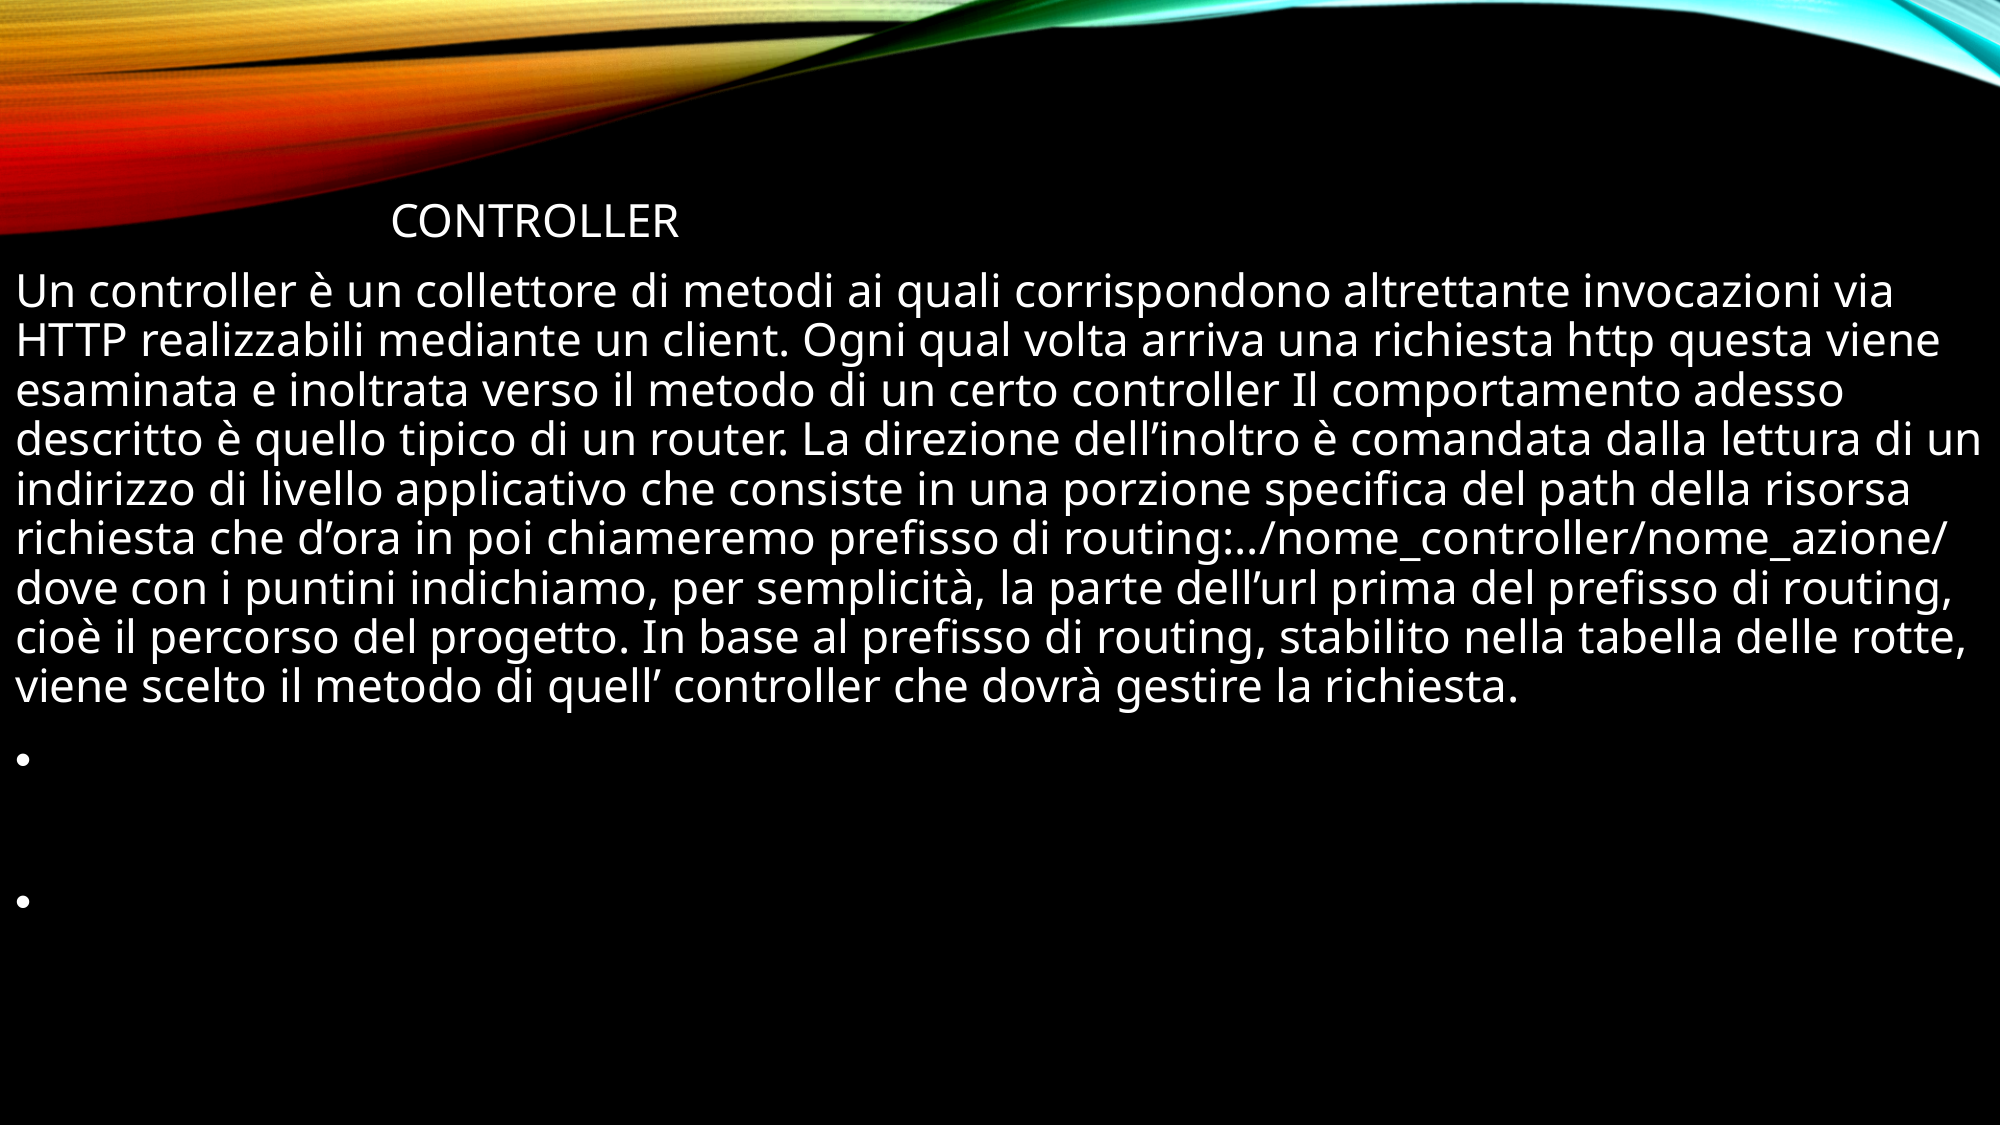

# CONTROLLER
Un controller è un collettore di metodi ai quali corrispondono altrettante invocazioni via HTTP realizzabili mediante un client. Ogni qual volta arriva una richiesta http questa viene esaminata e inoltrata verso il metodo di un certo controller Il comportamento adesso descritto è quello tipico di un router. La direzione dell’inoltro è comandata dalla lettura di un indirizzo di livello applicativo che consiste in una porzione specifica del path della risorsa richiesta che d’ora in poi chiameremo prefisso di routing:../nome_controller/nome_azione/ dove con i puntini indichiamo, per semplicità, la parte dell’url prima del prefisso di routing, cioè il percorso del progetto. In base al prefisso di routing, stabilito nella tabella delle rotte, viene scelto il metodo di quell’ controller che dovrà gestire la richiesta.